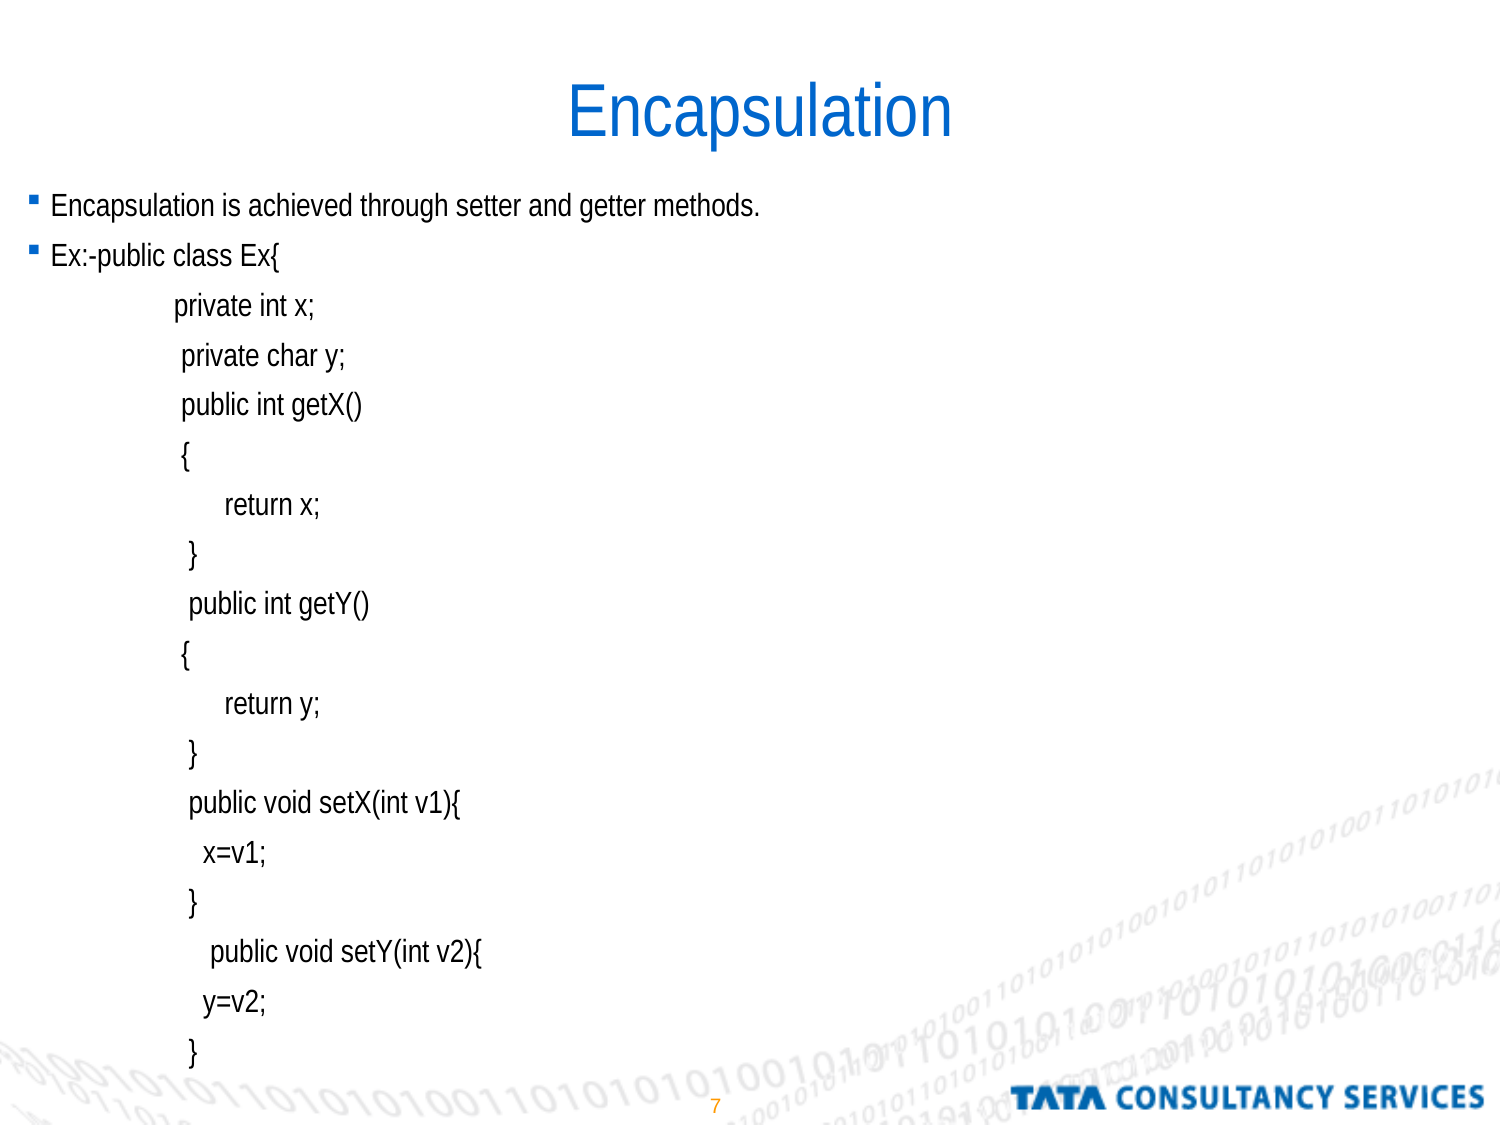

# Encapsulation
Encapsulation is achieved through setter and getter methods.
Ex:-public class Ex{
 private int x;
 private char y;
 public int getX()
 {
 return x;
 }
 public int getY()
 {
 return y;
 }
 public void setX(int v1){
 x=v1;
 }
 public void setY(int v2){
 y=v2;
 }